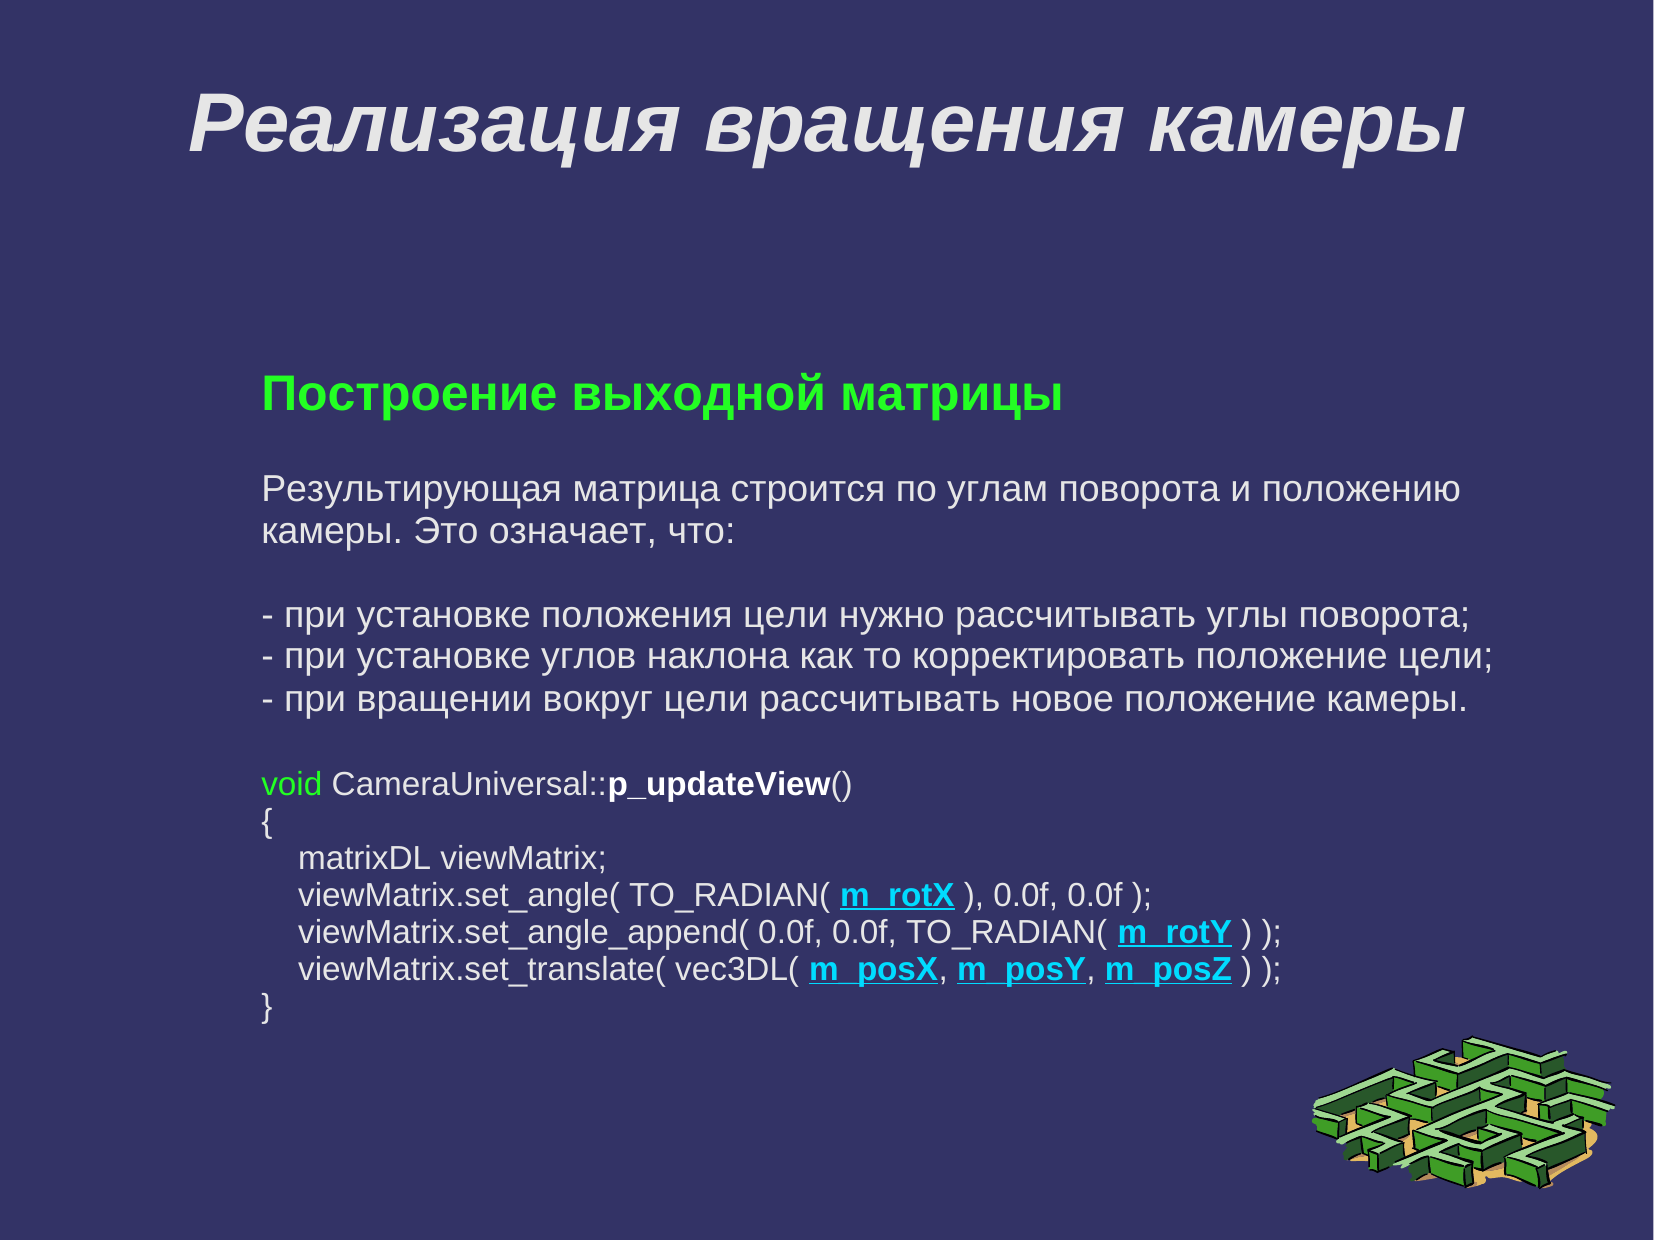

# Реализация вращения камеры
Построение выходной матрицы
Результирующая матрица строится по углам поворота и положению камеры. Это означает, что:
- при установке положения цели нужно рассчитывать углы поворота;
- при установке углов наклона как то корректировать положение цели;
- при вращении вокруг цели рассчитывать новое положение камеры.
void CameraUniversal::p_updateView()
{
 matrixDL viewMatrix;
 viewMatrix.set_angle( TO_RADIAN( m_rotX ), 0.0f, 0.0f );
 viewMatrix.set_angle_append( 0.0f, 0.0f, TO_RADIAN( m_rotY ) );
 viewMatrix.set_translate( vec3DL( m_posX, m_posY, m_posZ ) );
}